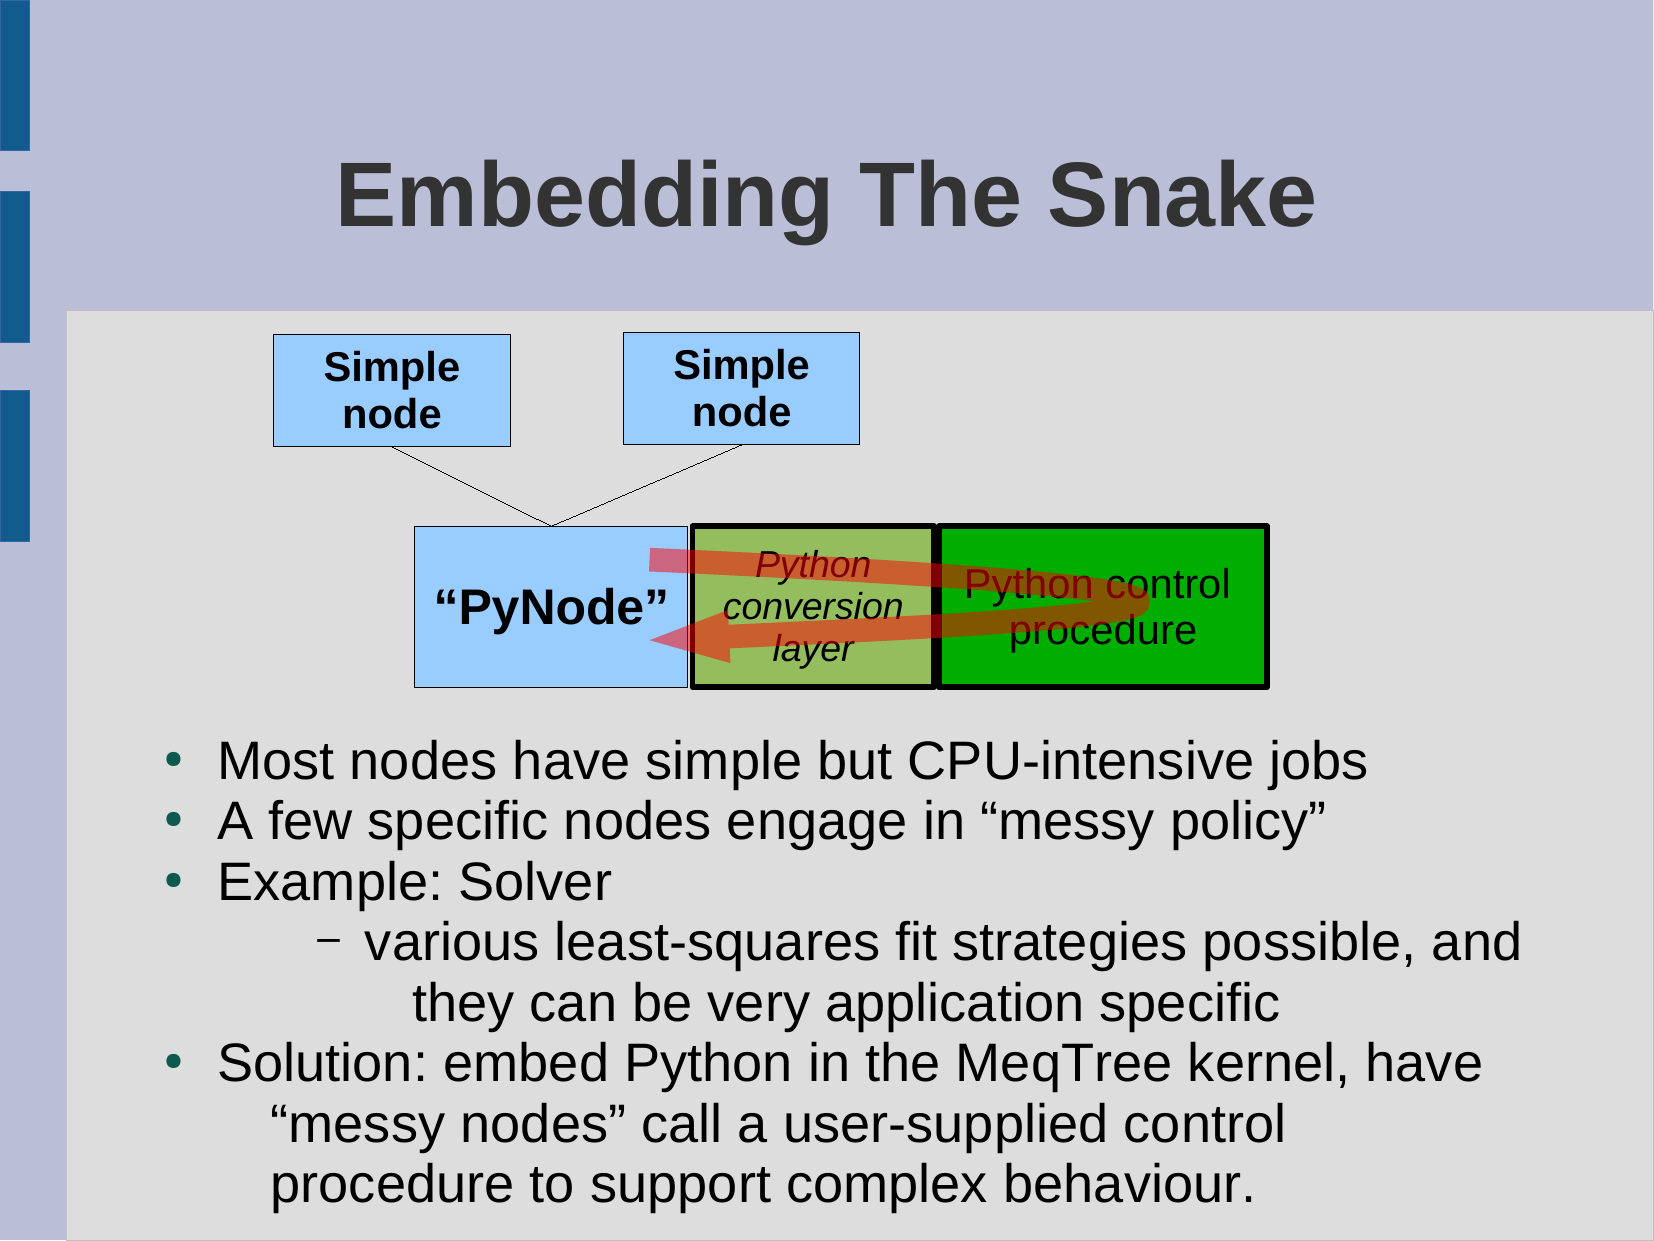

# Embedding The Snake
Simple
node
Simple
node
“PyNode”
Python
conversion
layer
Python control
procedure
Most nodes have simple but CPU-intensive jobs
A few specific nodes engage in “messy policy”
Example: Solver
various least-squares fit strategies possible, and they can be very application specific
Solution: embed Python in the MeqTree kernel, have “messy nodes” call a user-supplied control procedure to support complex behaviour.